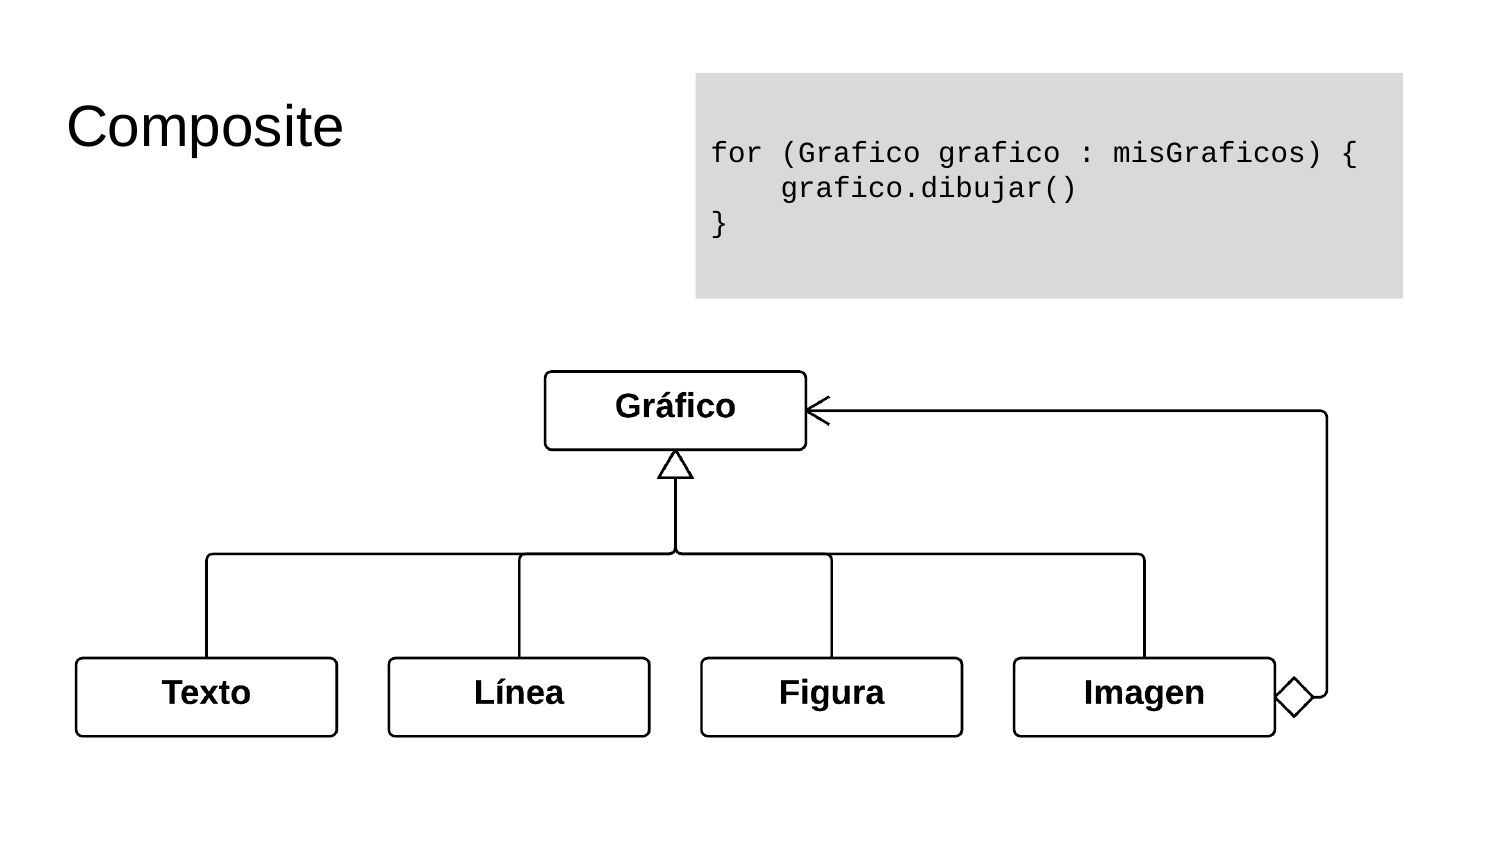

# Composite
for (Grafico grafico : misGraficos) {
 grafico.dibujar()
}